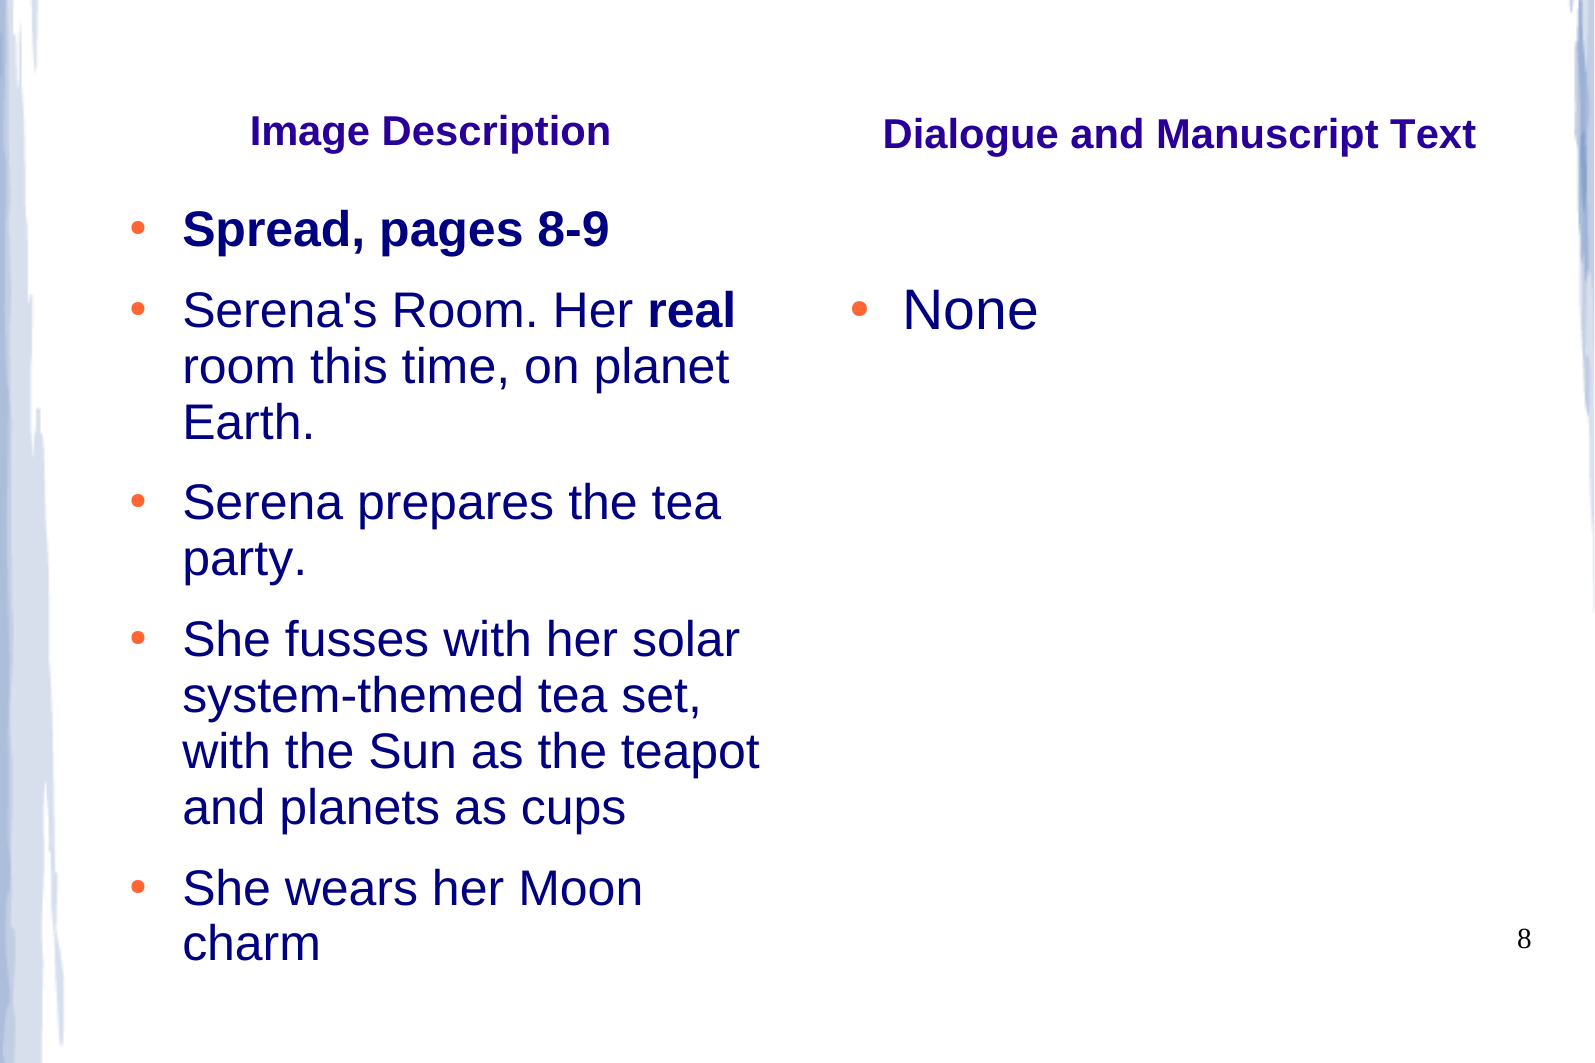

# Image Description
Dialogue and Manuscript Text
Spread, pages 8-9
Serena's Room. Her real room this time, on planet Earth.
Serena prepares the tea party.
She fusses with her solar system-themed tea set, with the Sun as the teapot and planets as cups
She wears her Moon charm
None
8